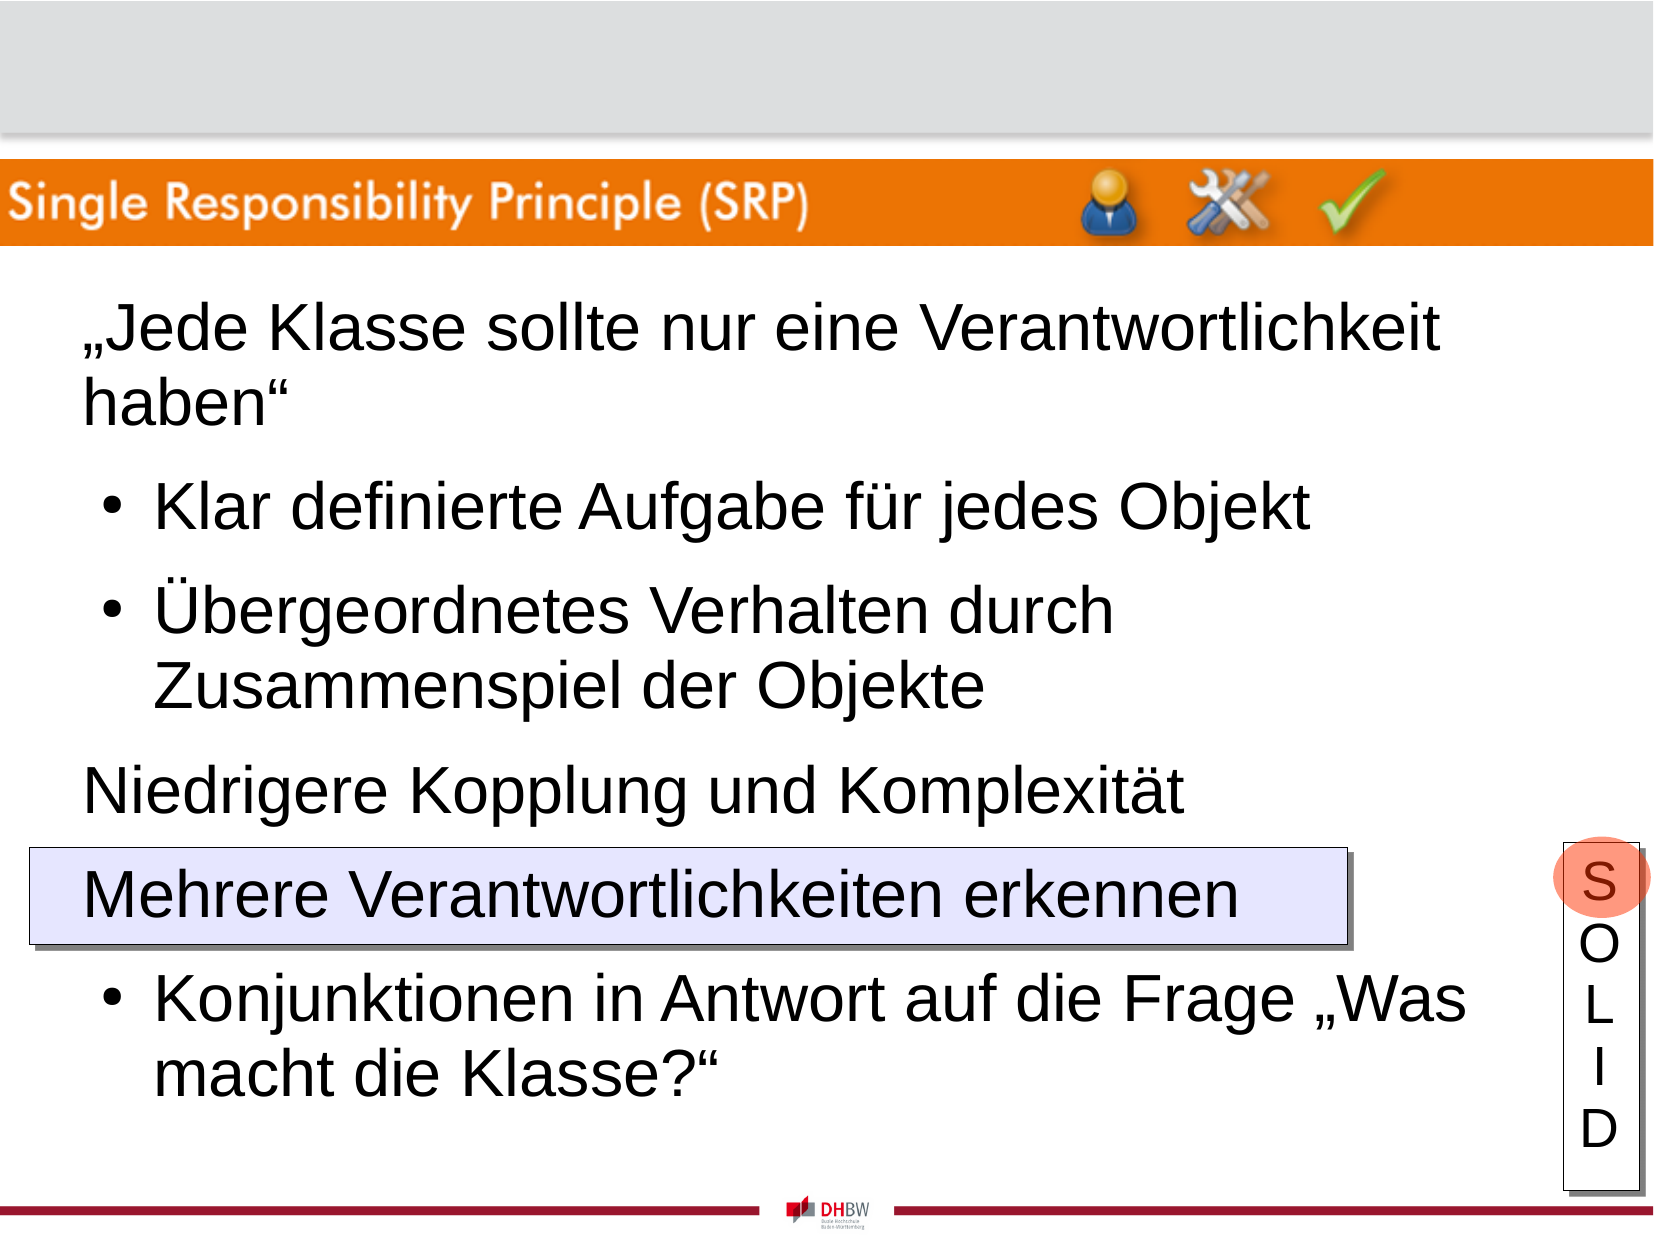

# „Jede Klasse sollte nur eine Verantwortlichkeit haben“
Klar definierte Aufgabe für jedes Objekt
Übergeordnetes Verhalten durch Zusammenspiel der Objekte
Niedrigere Kopplung und Komplexität
Mehrere Verantwortlichkeiten erkennen
Konjunktionen in Antwort auf die Frage „Was macht die Klasse?“
S
O
L
I
D